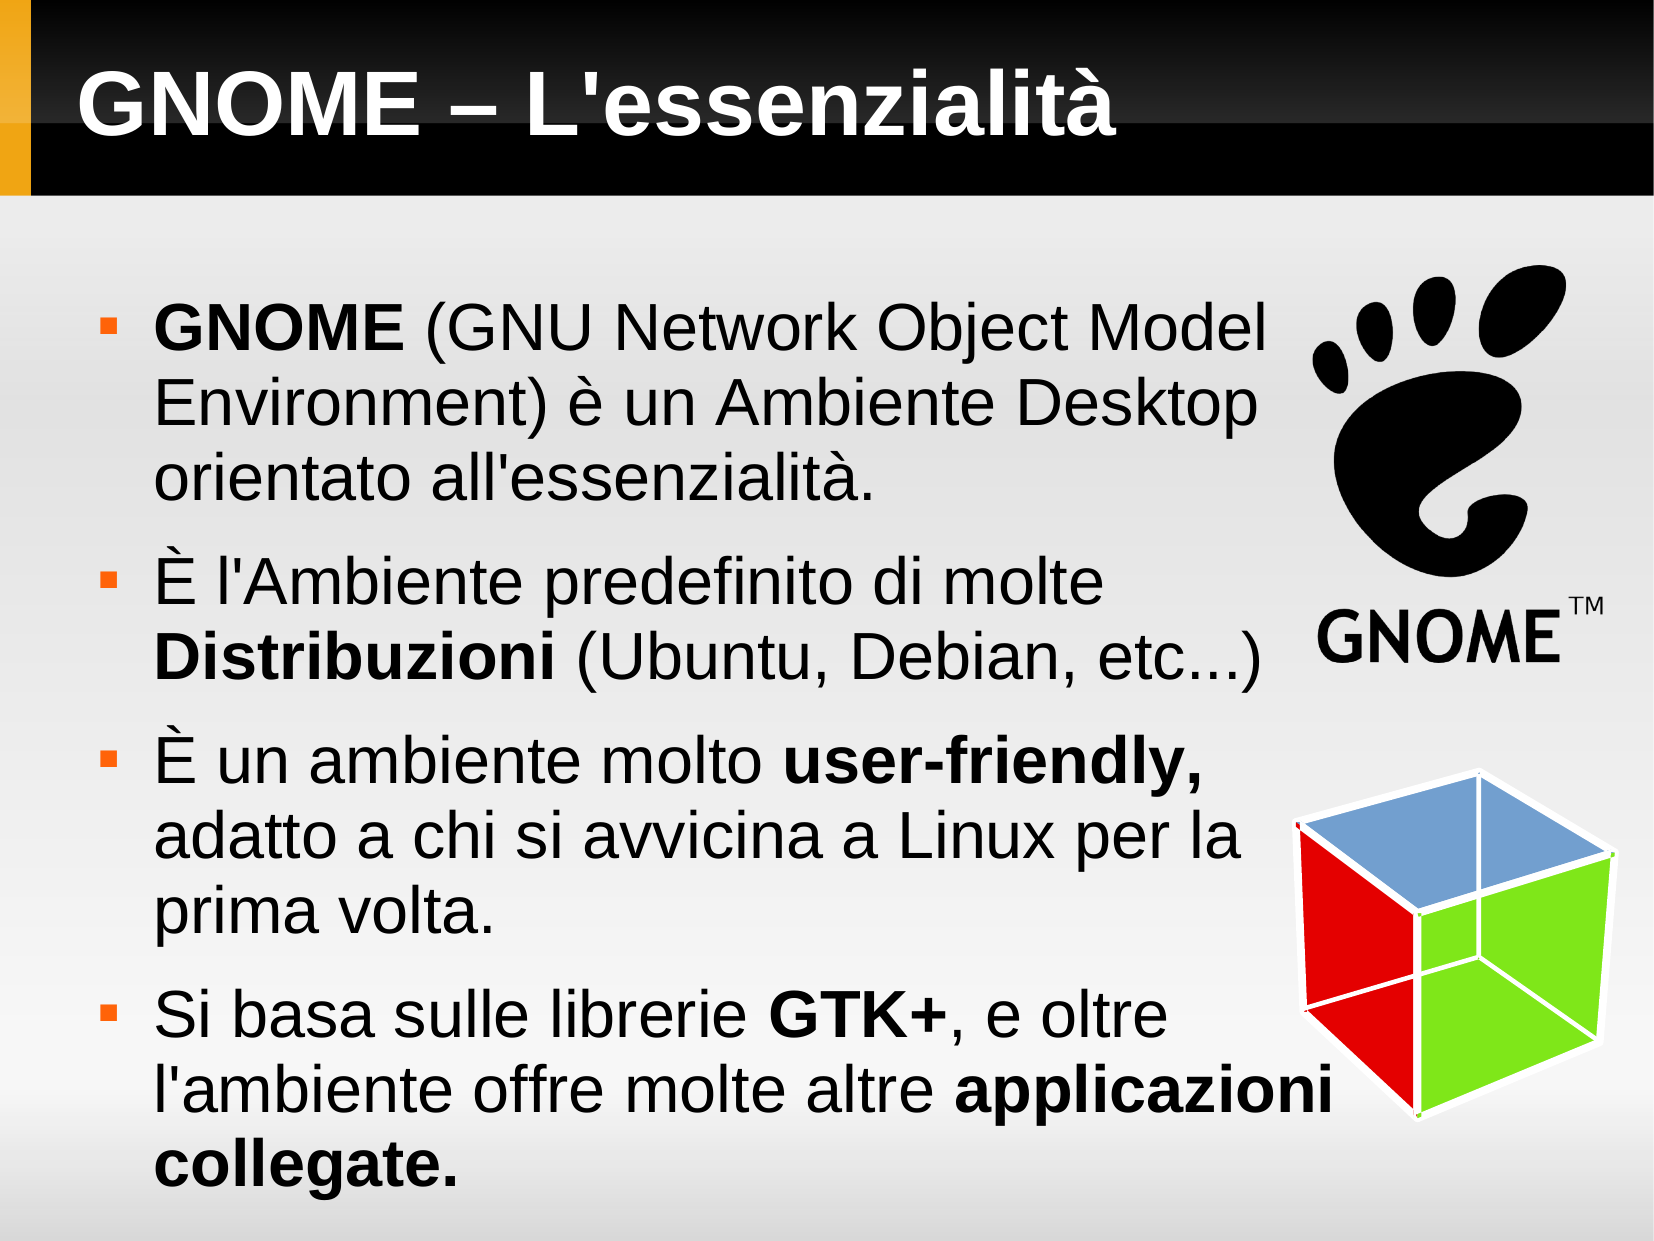

# GNOME – L'essenzialità
GNOME (GNU Network Object Model Environment) è un Ambiente Desktop orientato all'essenzialità.
È l'Ambiente predefinito di molte Distribuzioni (Ubuntu, Debian, etc...)
È un ambiente molto user-friendly, adatto a chi si avvicina a Linux per la prima volta.
Si basa sulle librerie GTK+, e oltre l'ambiente offre molte altre applicazioni collegate.